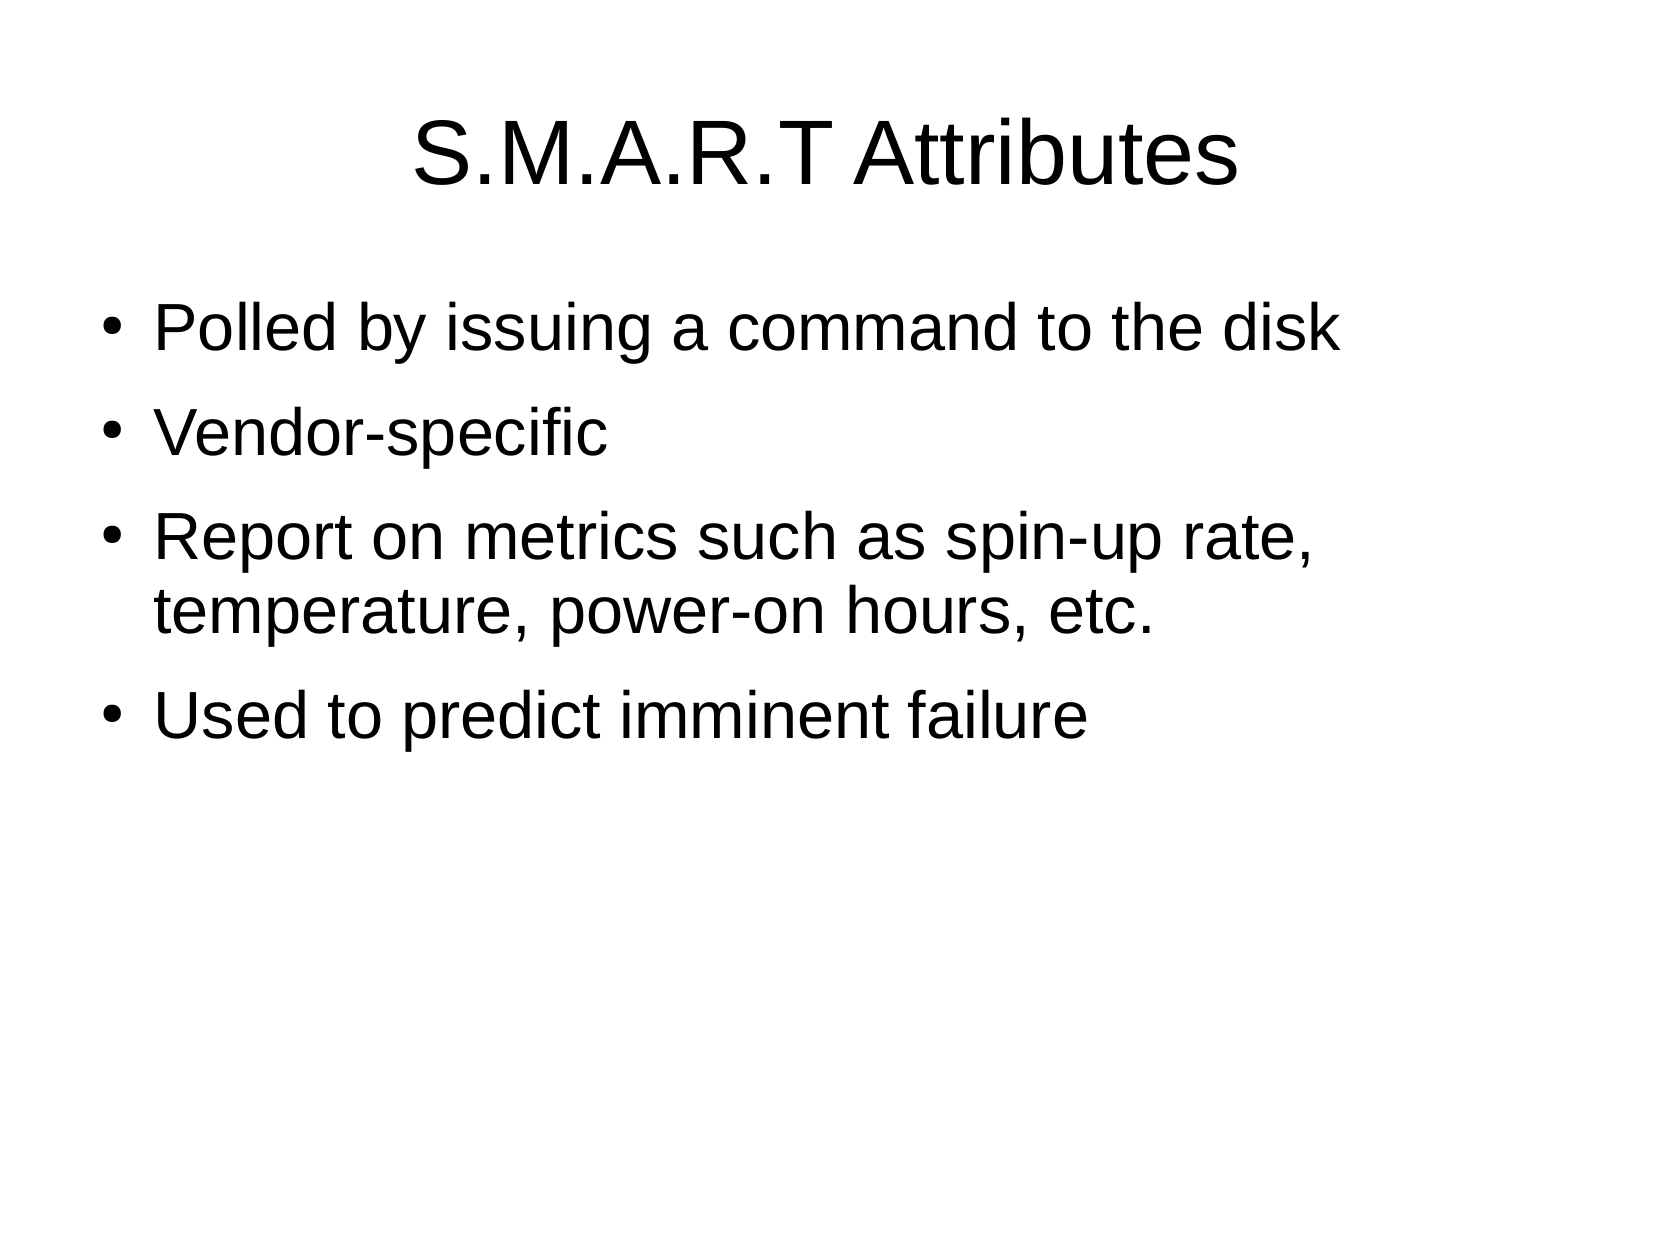

# S.M.A.R.T Attributes
Polled by issuing a command to the disk
Vendor-specific
Report on metrics such as spin-up rate, temperature, power-on hours, etc.
Used to predict imminent failure